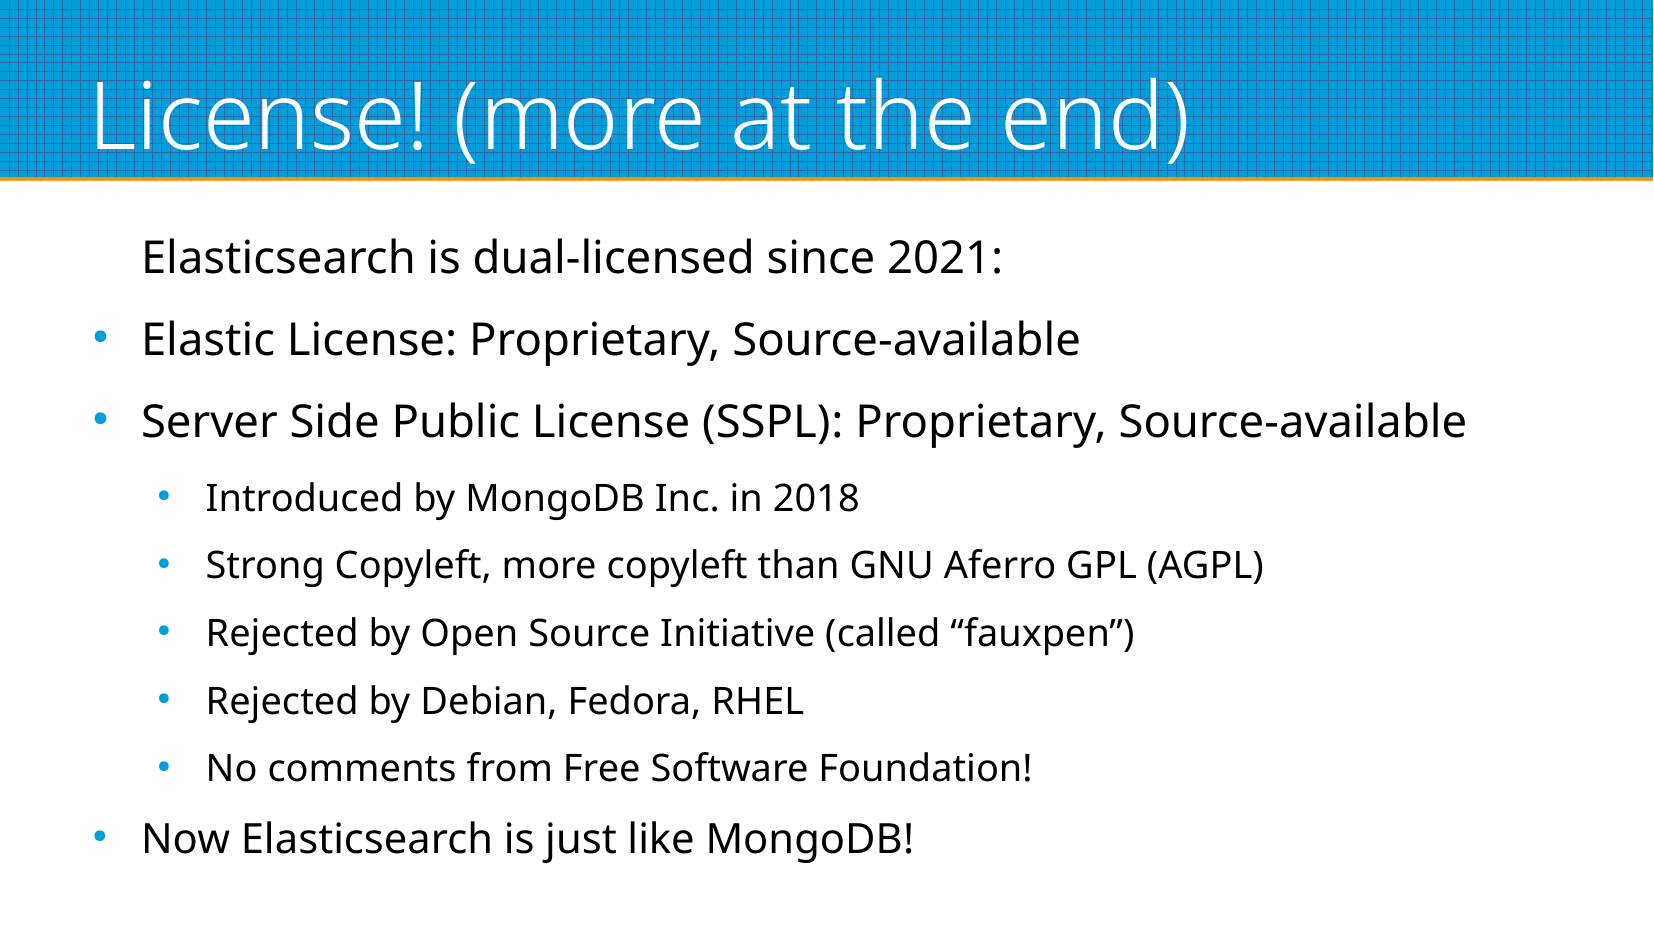

# License! (more at the end)
Elasticsearch is dual-licensed since 2021:
Elastic License: Proprietary, Source-available
Server Side Public License (SSPL): Proprietary, Source-available
Introduced by MongoDB Inc. in 2018
Strong Copyleft, more copyleft than GNU Aferro GPL (AGPL)
Rejected by Open Source Initiative (called “fauxpen”)
Rejected by Debian, Fedora, RHEL
No comments from Free Software Foundation!
Now Elasticsearch is just like MongoDB!